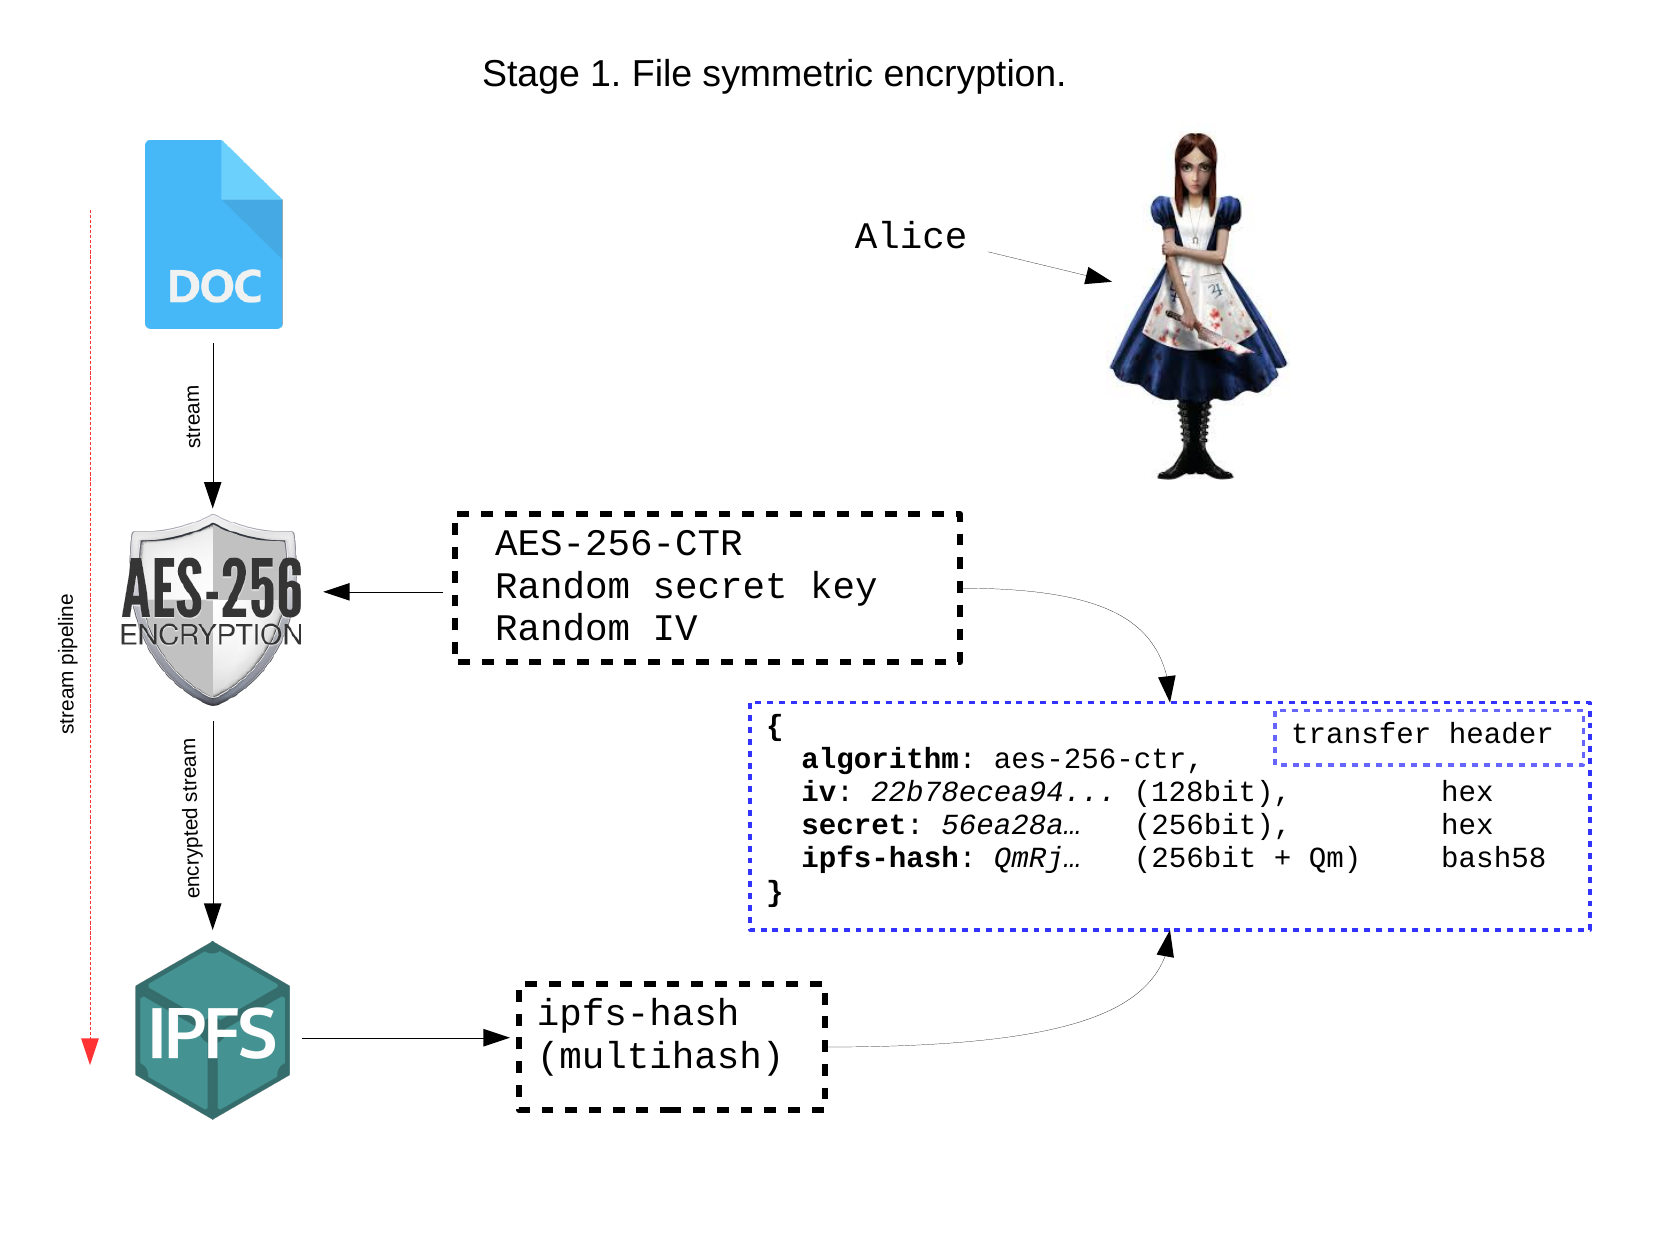

Stage 1. File symmetric encryption.
Alice
stream
 AES-256-CTR
 Random secret key
 Random IV
stream pipeline
{
 algorithm: aes-256-ctr,
 iv: 22b78ecea94... (128bit),		hex
 secret: 56ea28a… (256bit),		hex
 ipfs-hash: QmRj… (256bit + Qm)		bash58
}
transfer header
encrypted stream
ipfs-hash (multihash)